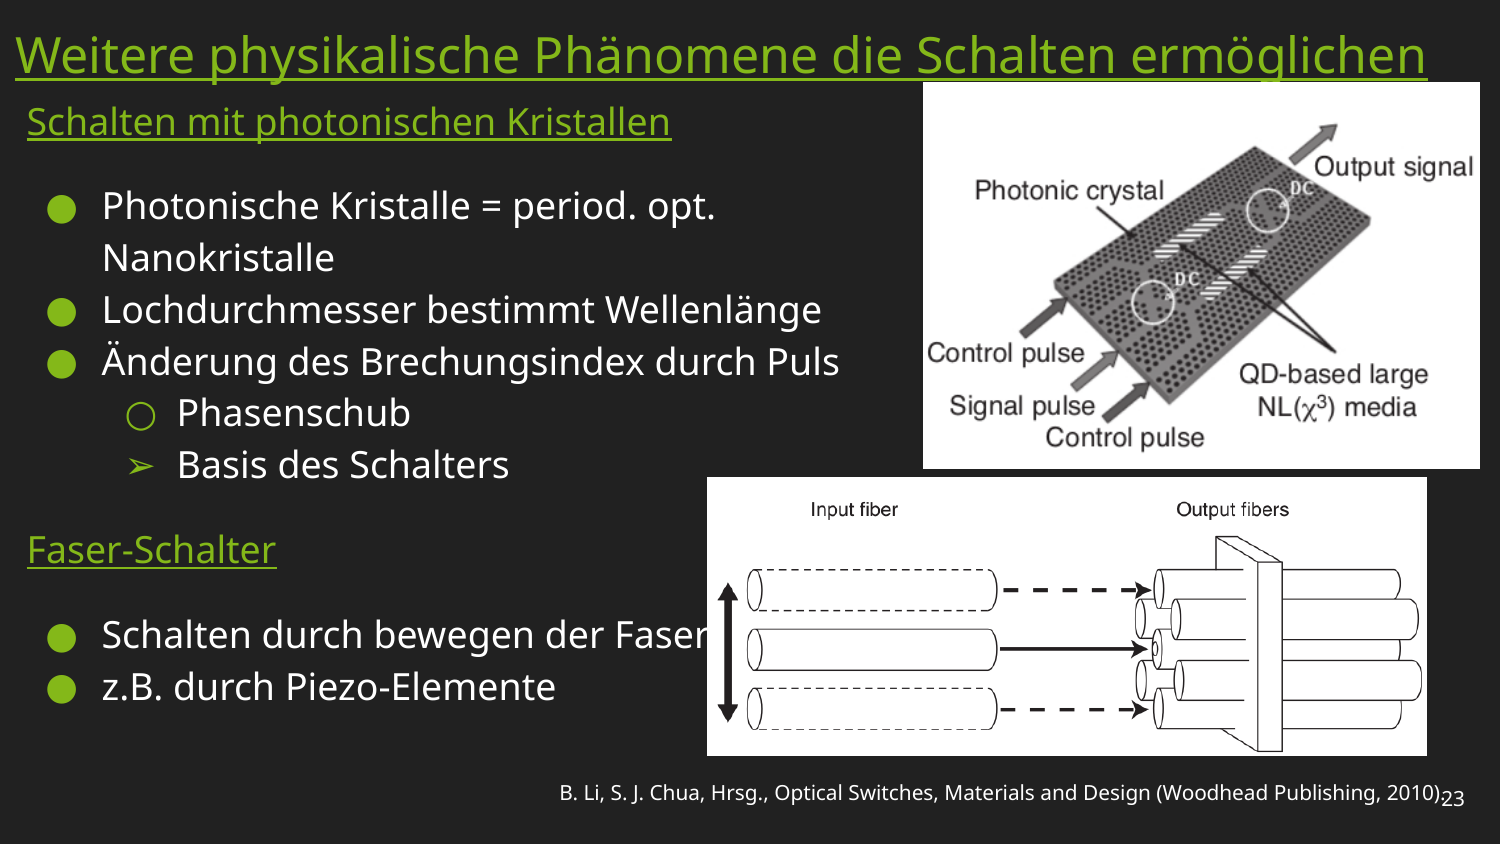

# Weitere physikalische Phänomene die Schalten ermöglichen
Schalten mit photonischen Kristallen
Photonische Kristalle = period. opt. Nanokristalle
Lochdurchmesser bestimmt Wellenlänge
Änderung des Brechungsindex durch Puls
Phasenschub
Basis des Schalters
Faser-Schalter
Schalten durch bewegen der Faser
z.B. durch Piezo-Elemente
B. Li, S. J. Chua, Hrsg., Optical Switches, Materials and Design (Woodhead Publishing, 2010).